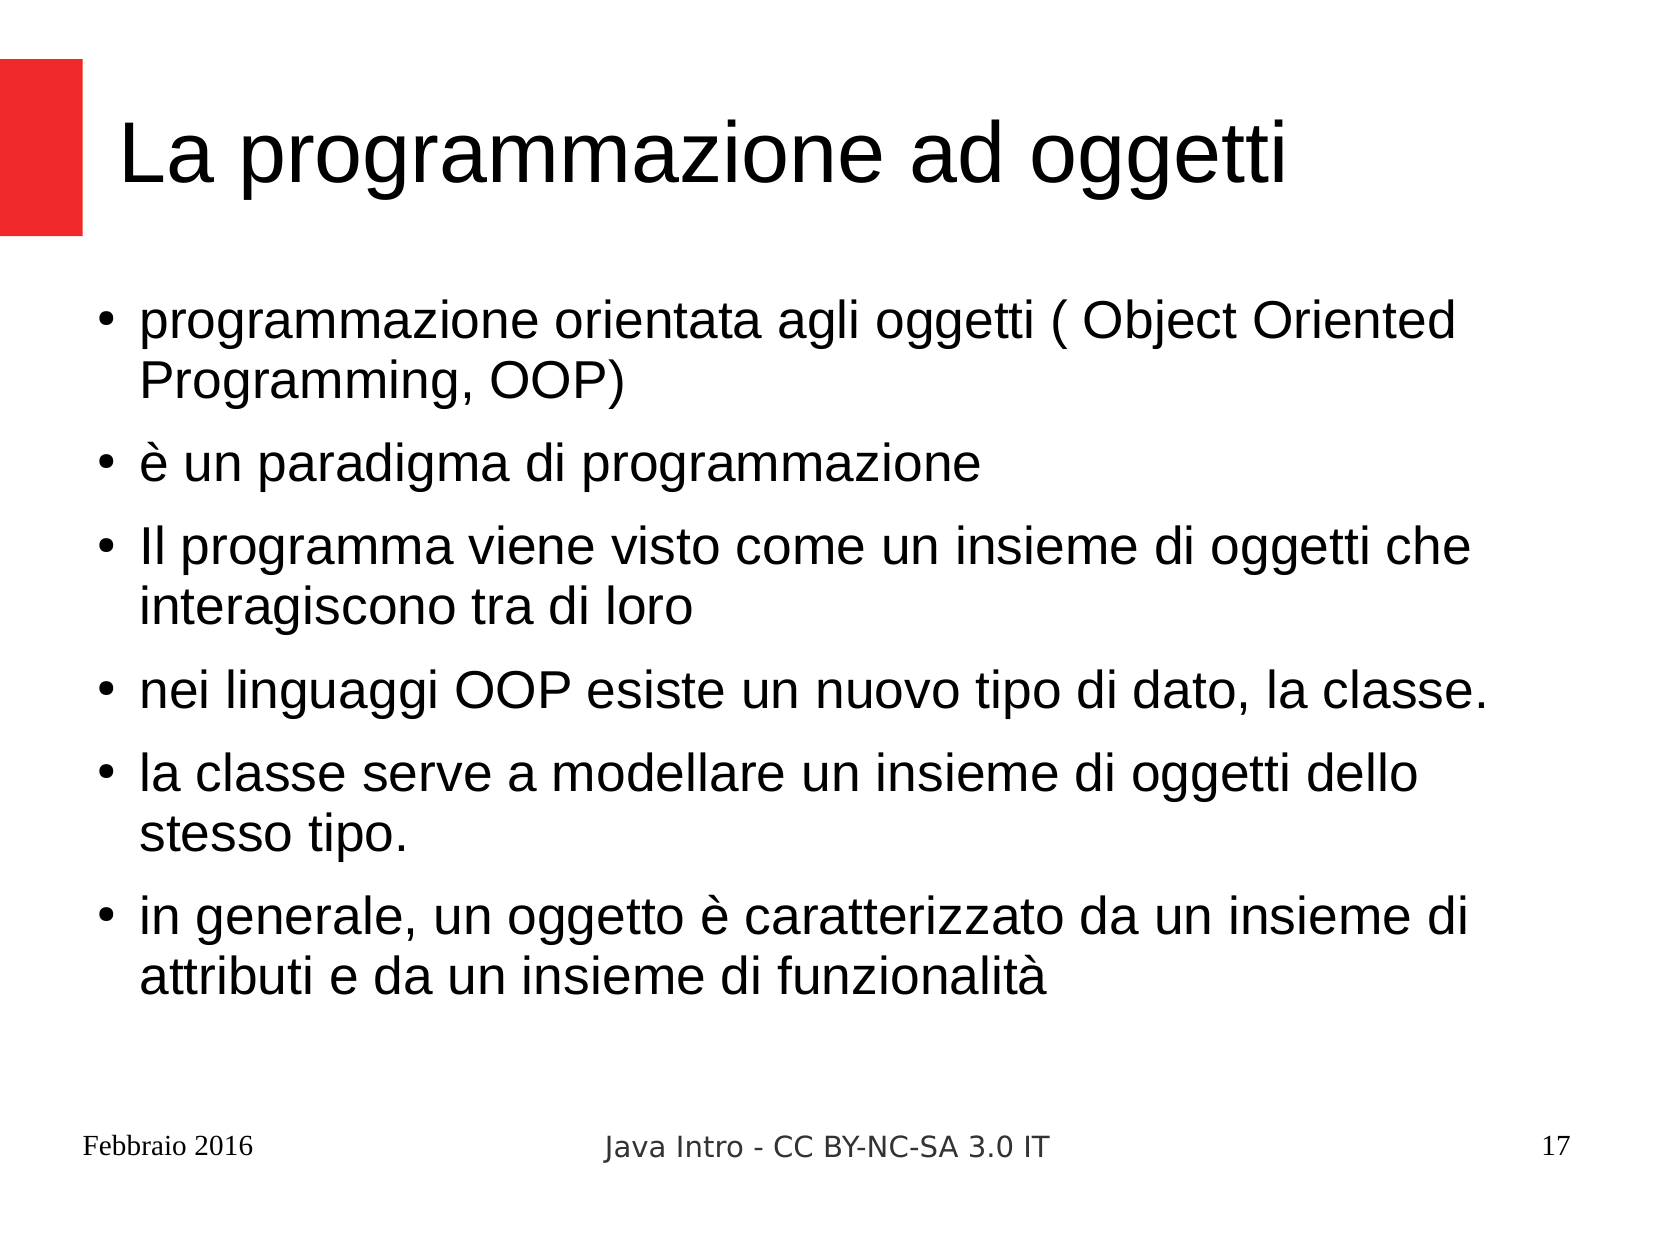

# La programmazione ad oggetti
programmazione orientata agli oggetti ( Object Oriented Programming, OOP)
è un paradigma di programmazione
Il programma viene visto come un insieme di oggetti che interagiscono tra di loro
nei linguaggi OOP esiste un nuovo tipo di dato, la classe.
la classe serve a modellare un insieme di oggetti dello stesso tipo.
in generale, un oggetto è caratterizzato da un insieme di attributi e da un insieme di funzionalità
Your Date Here
Your Footer Here
17